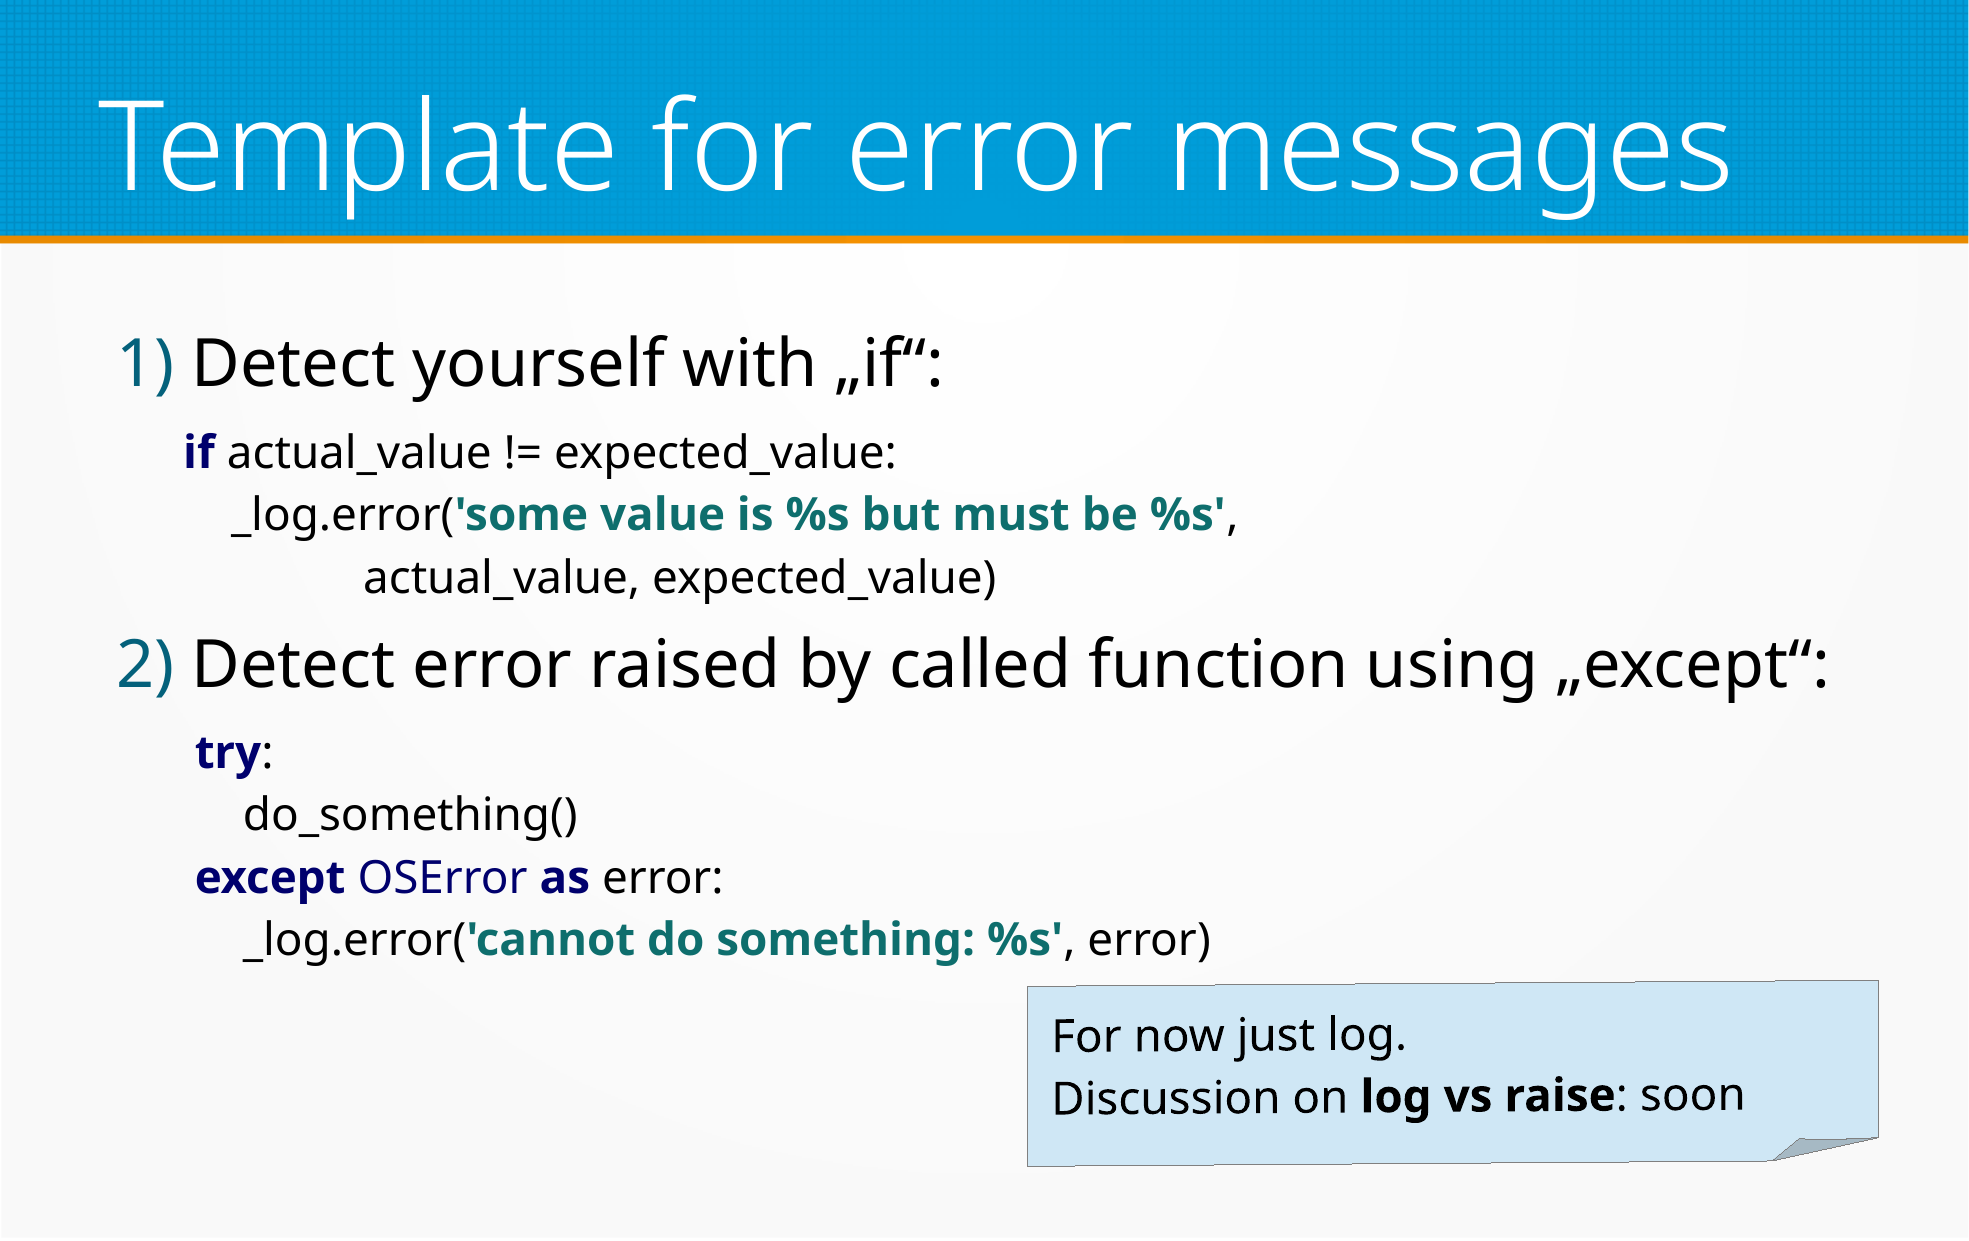

# Template for error messages
 Detect yourself with „if“:
 Detect error raised by called function using „except“:
if actual_value != expected_value:
 _log.error('some value is %s but must be %s',
 actual_value, expected_value)
try:
 do_something()
except OSError as error:
 _log.error('cannot do something: %s', error)
For now just log.
Discussion on log vs raise: soon